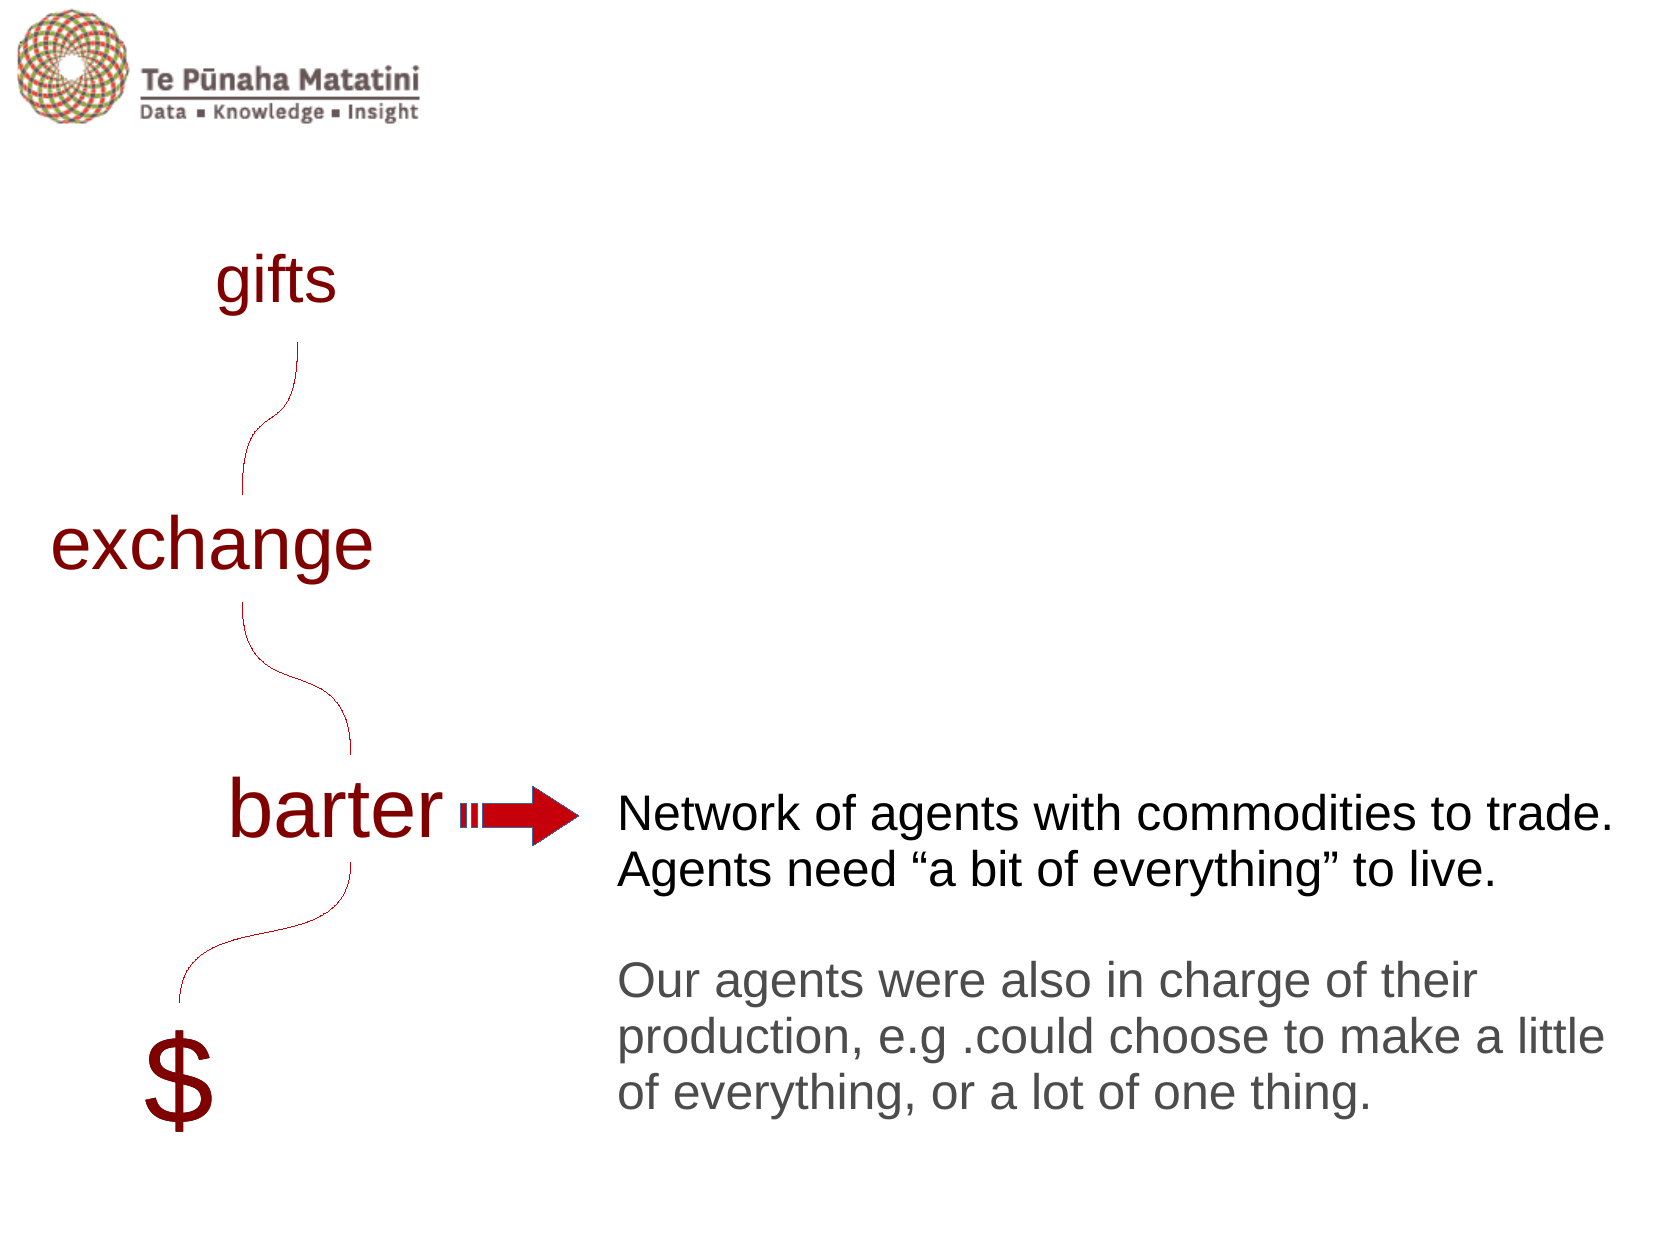

gifts
exchange
barter
Network of agents with commodities to trade.
Agents need “a bit of everything” to live.
Our agents were also in charge of their production, e.g .could choose to make a little of everything, or a lot of one thing.
$
$